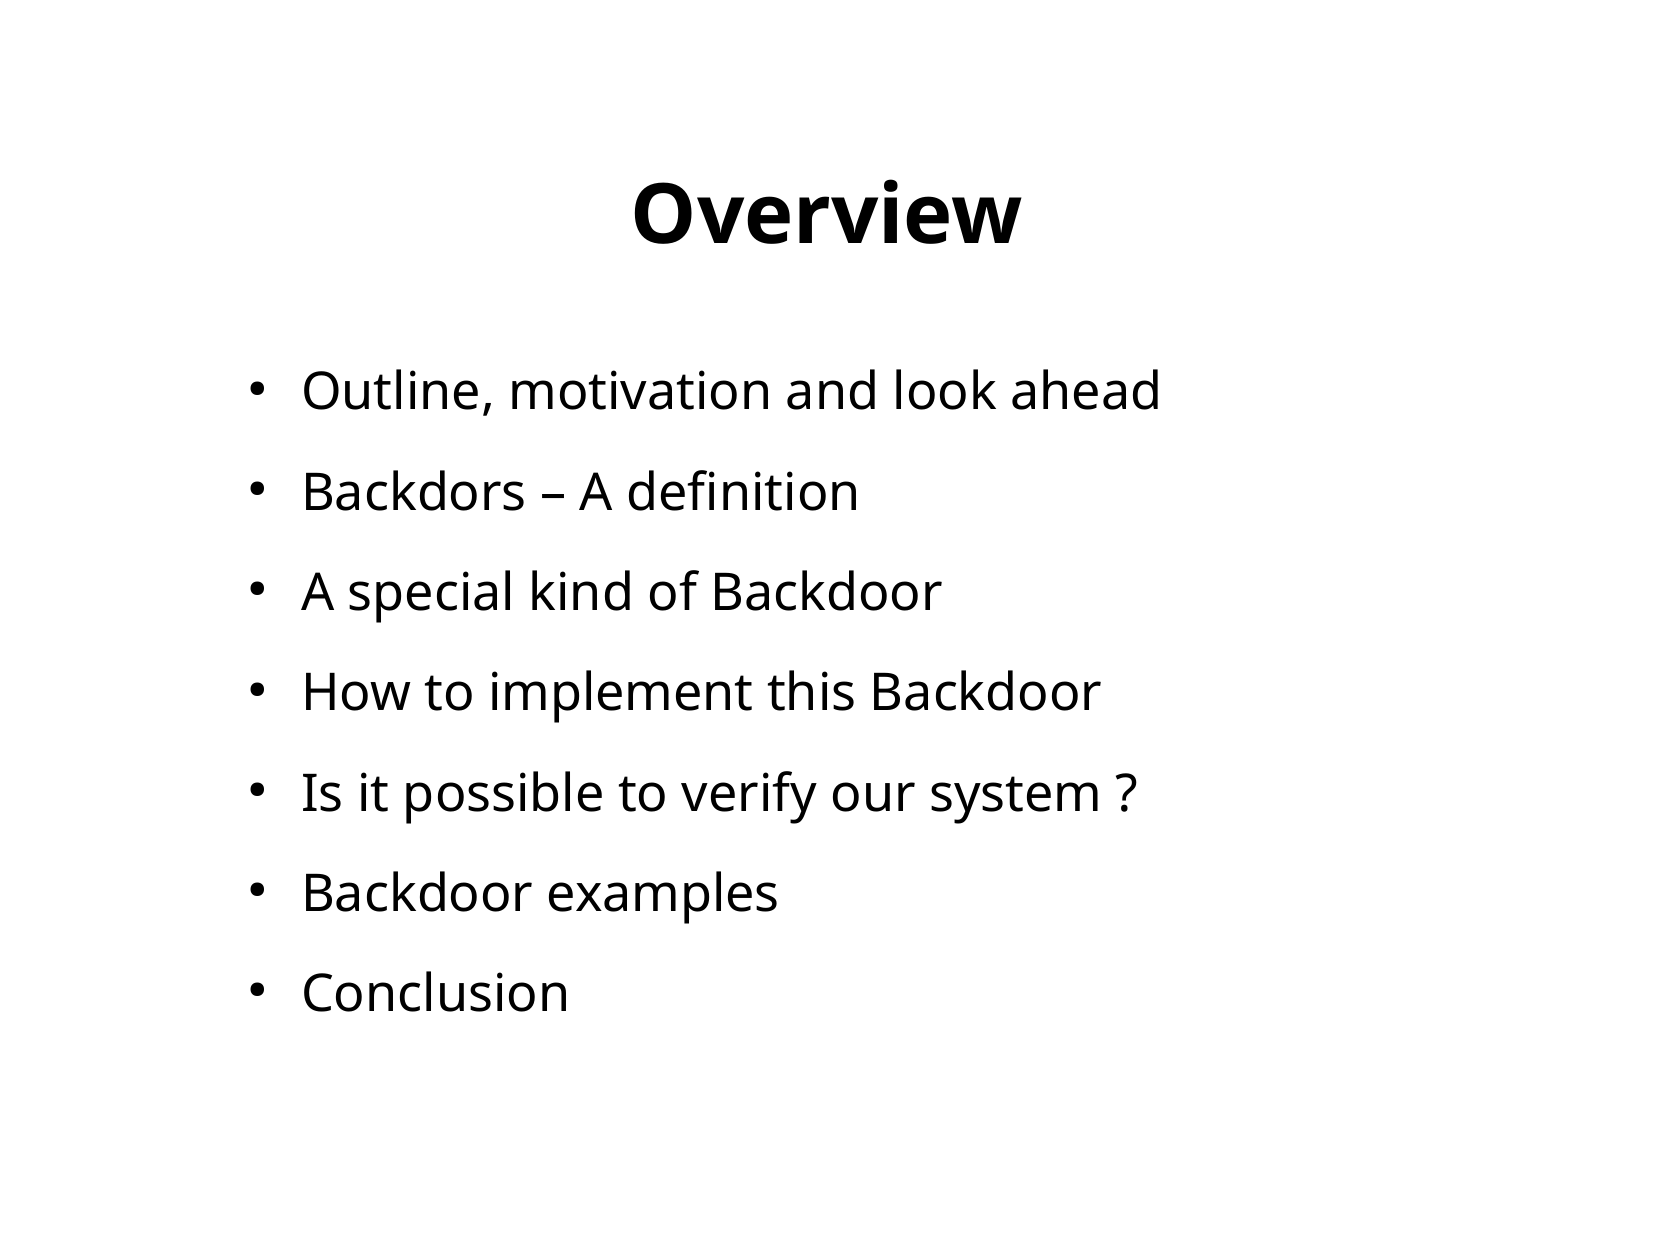

Overview
# Outline, motivation and look ahead
Backdors – A definition
A special kind of Backdoor
How to implement this Backdoor
Is it possible to verify our system ?
Backdoor examples
Conclusion